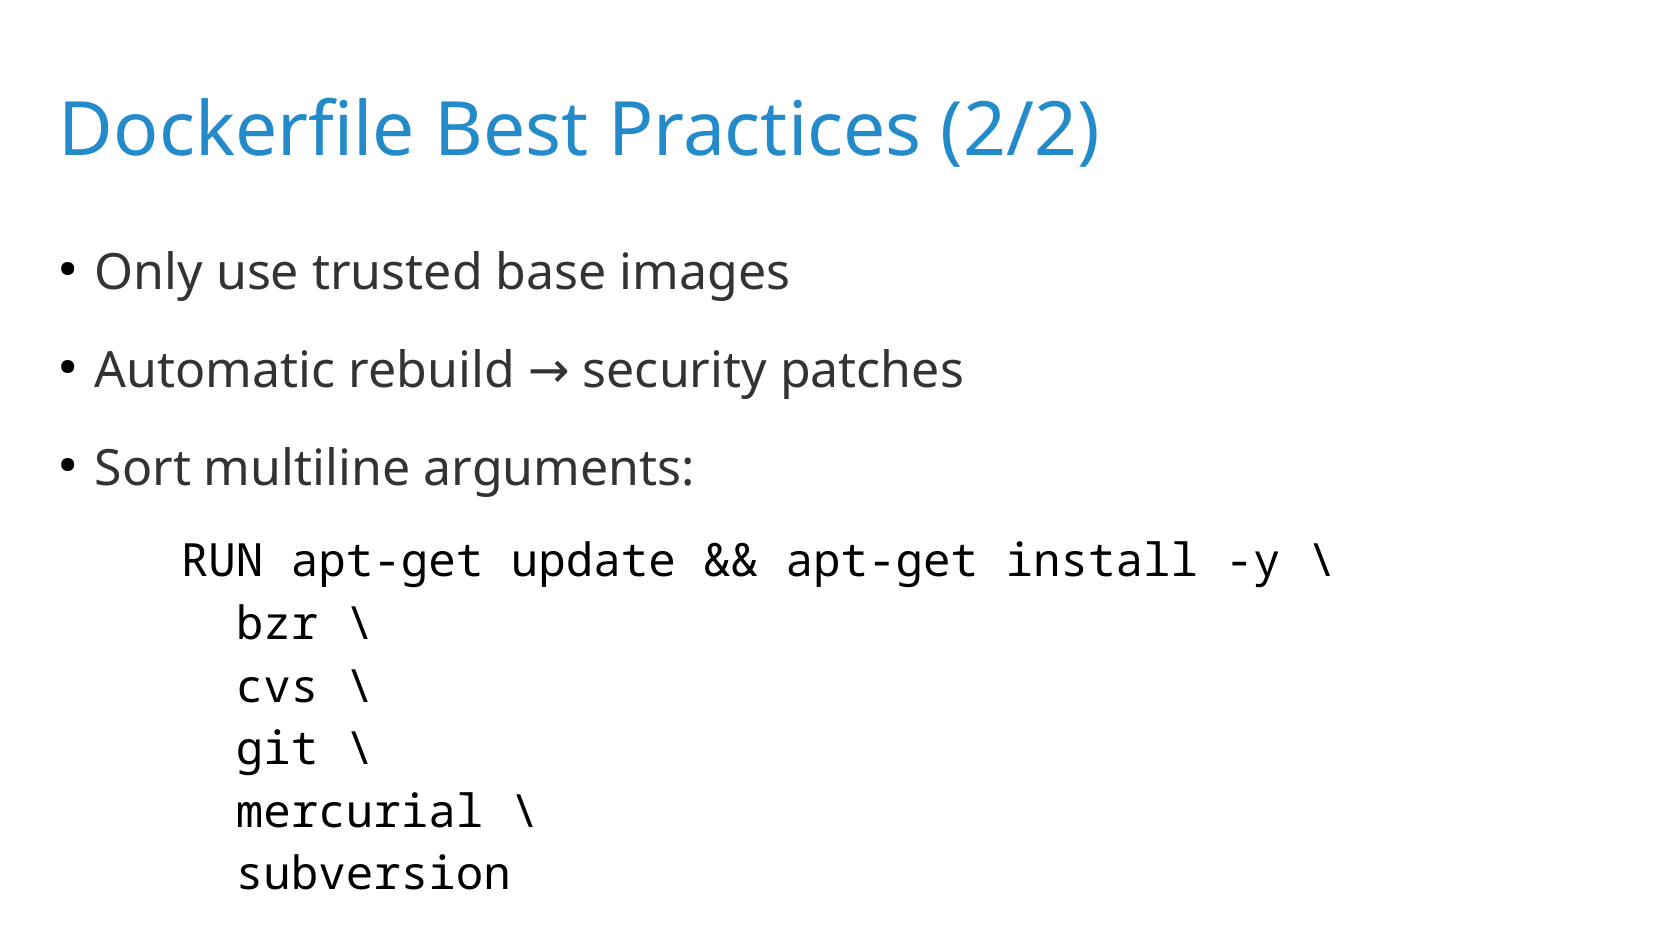

# Dockerfile Best Practices (2/2)
Only use trusted base images
Automatic rebuild → security patches
Sort multiline arguments:
RUN apt-get update && apt-get install -y \
 bzr \
 cvs \
 git \
 mercurial \
 subversion